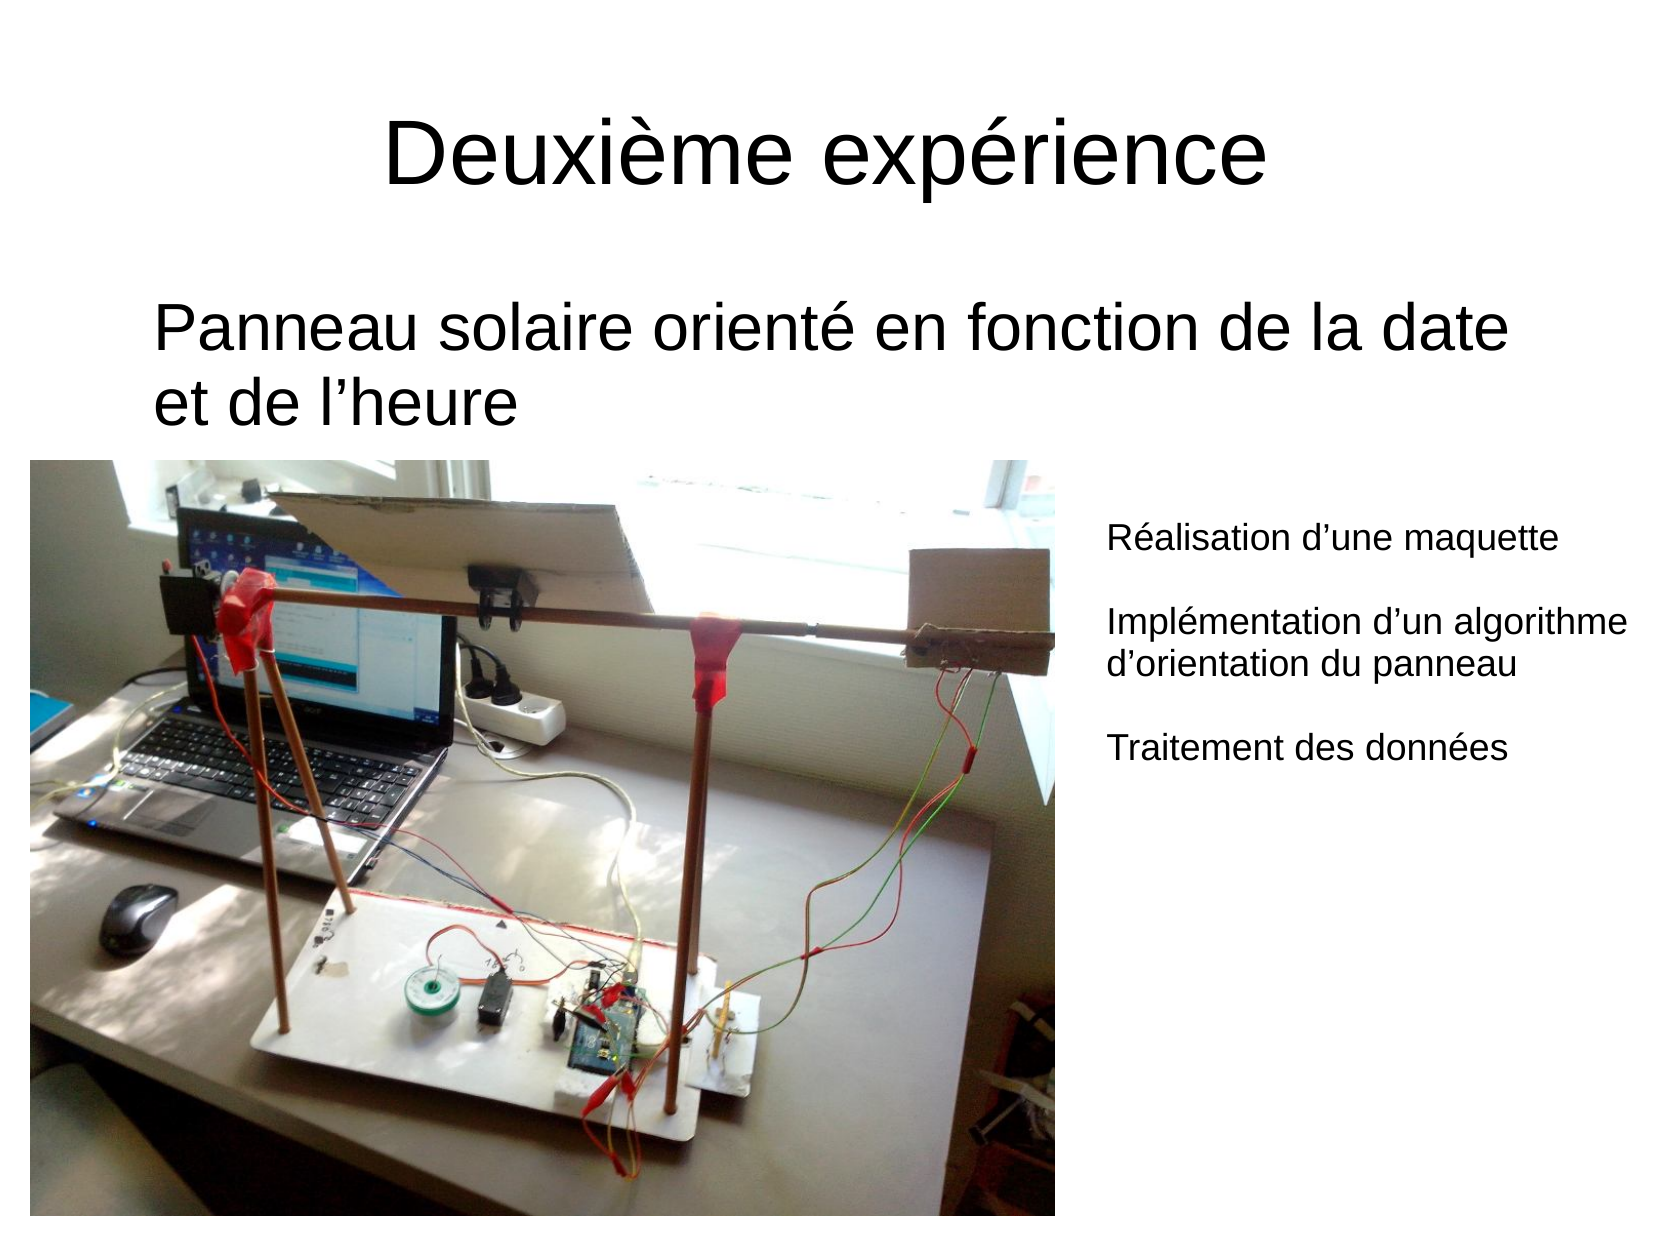

# Deuxième expérience
Panneau solaire orienté en fonction de la date et de l’heure
Réalisation d’une maquette
Implémentation d’un algorithme
d’orientation du panneau
Traitement des données
Réalisation d’une maquette